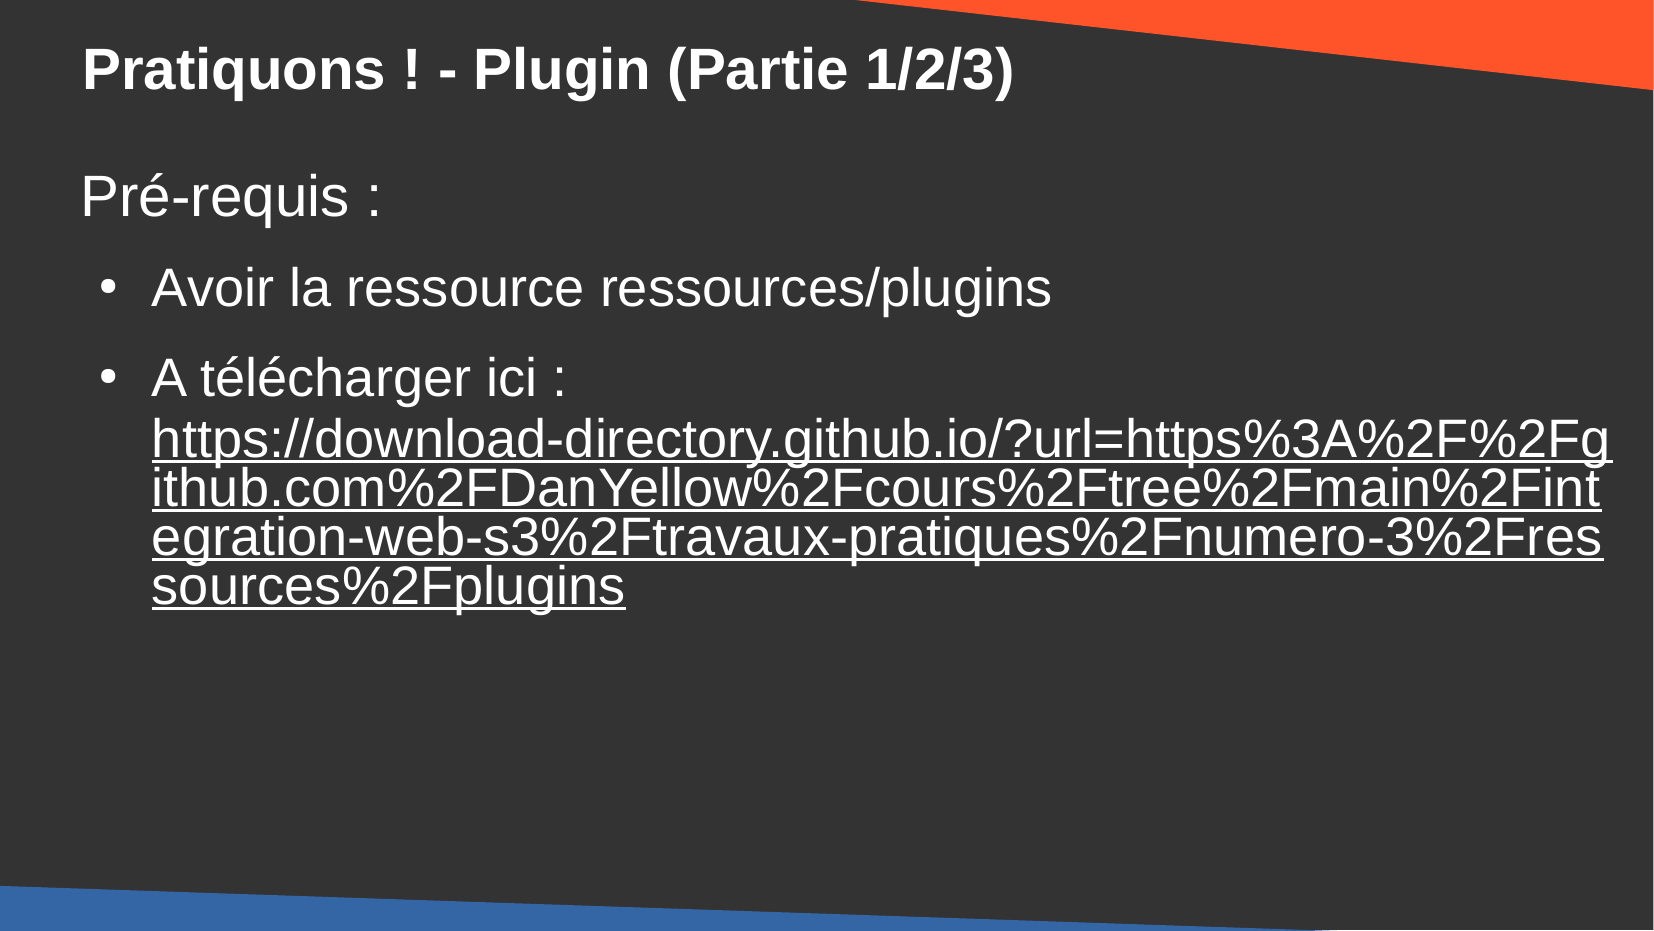

# Pratiquons ! - Plugin (Partie 1/2/3)
Pré-requis :
Avoir la ressource ressources/plugins
A télécharger ici : https://download-directory.github.io/?url=https%3A%2F%2Fgithub.com%2FDanYellow%2Fcours%2Ftree%2Fmain%2Fintegration-web-s3%2Ftravaux-pratiques%2Fnumero-3%2Fressources%2Fplugins